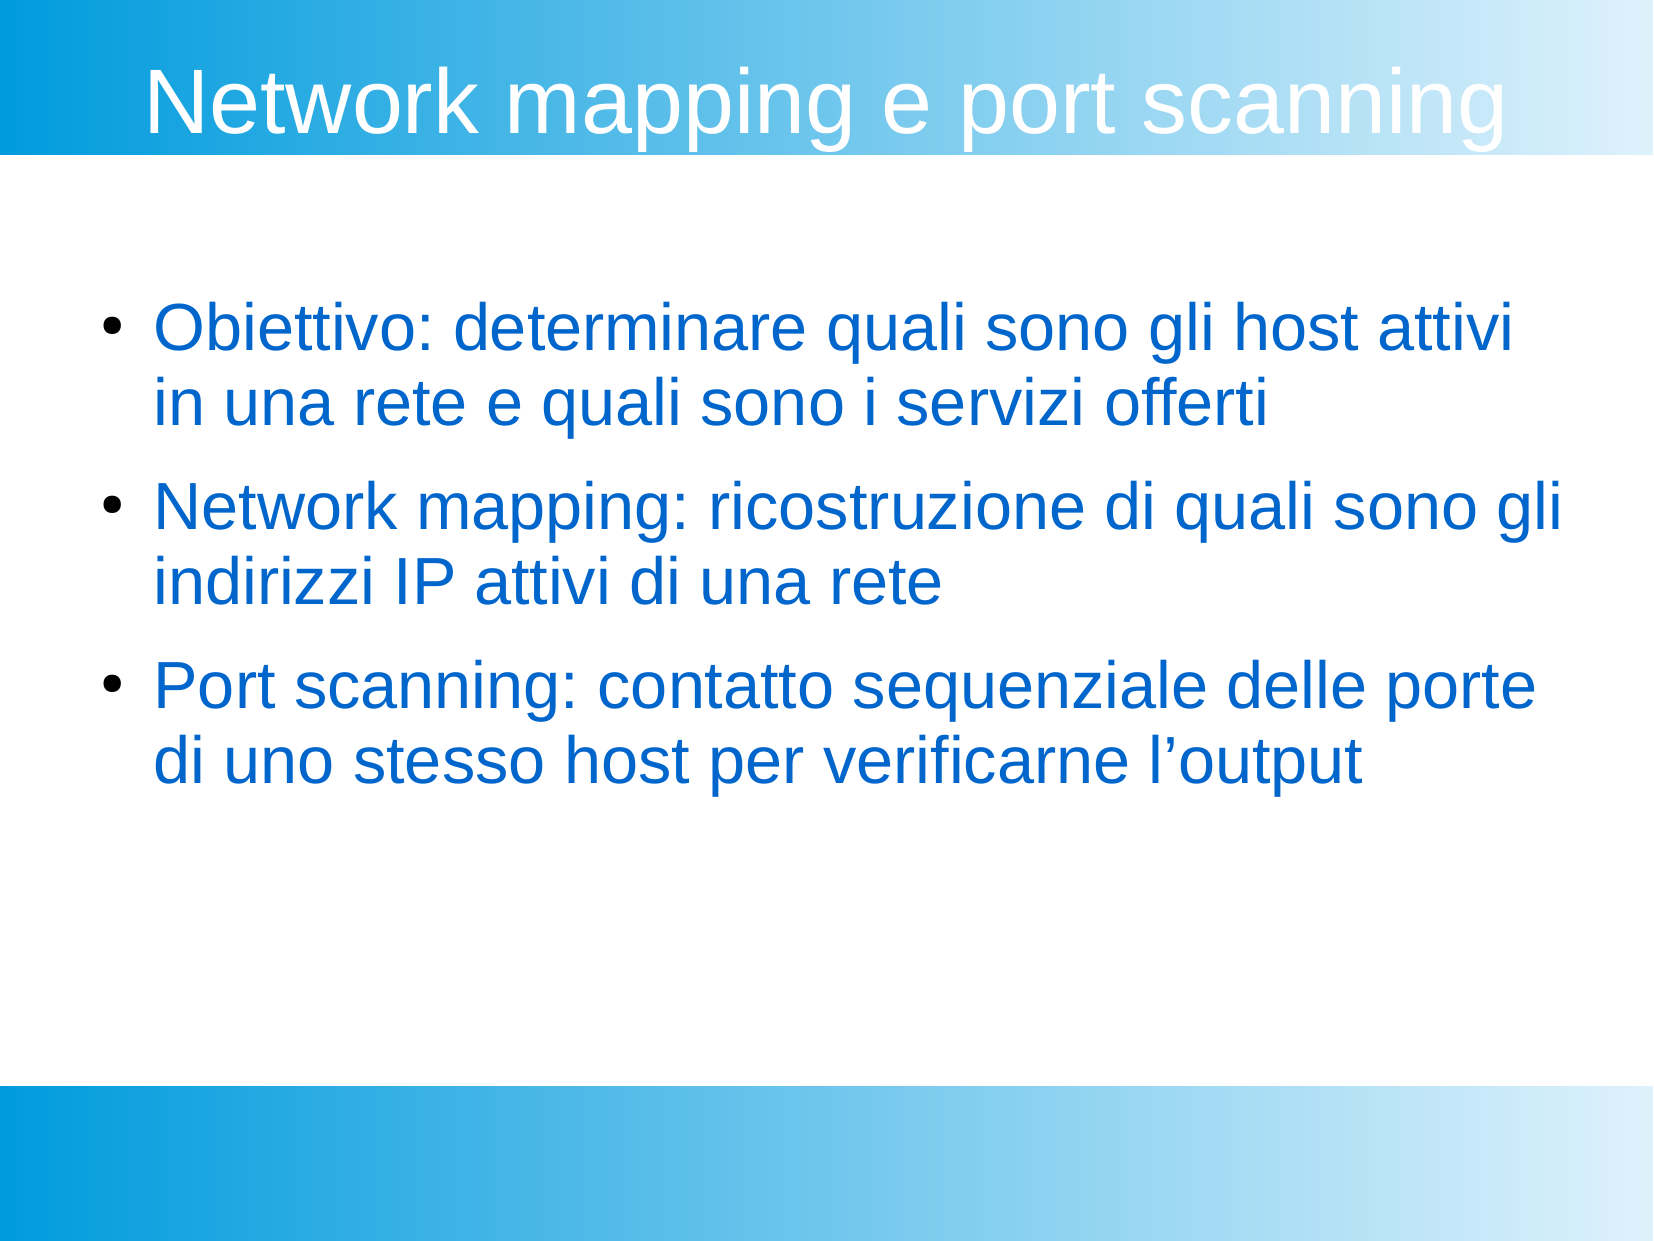

# Network mapping e port scanning
Obiettivo: determinare quali sono gli host attivi in una rete e quali sono i servizi offerti
Network mapping: ricostruzione di quali sono gli indirizzi IP attivi di una rete
Port scanning: contatto sequenziale delle porte di uno stesso host per verificarne l’output